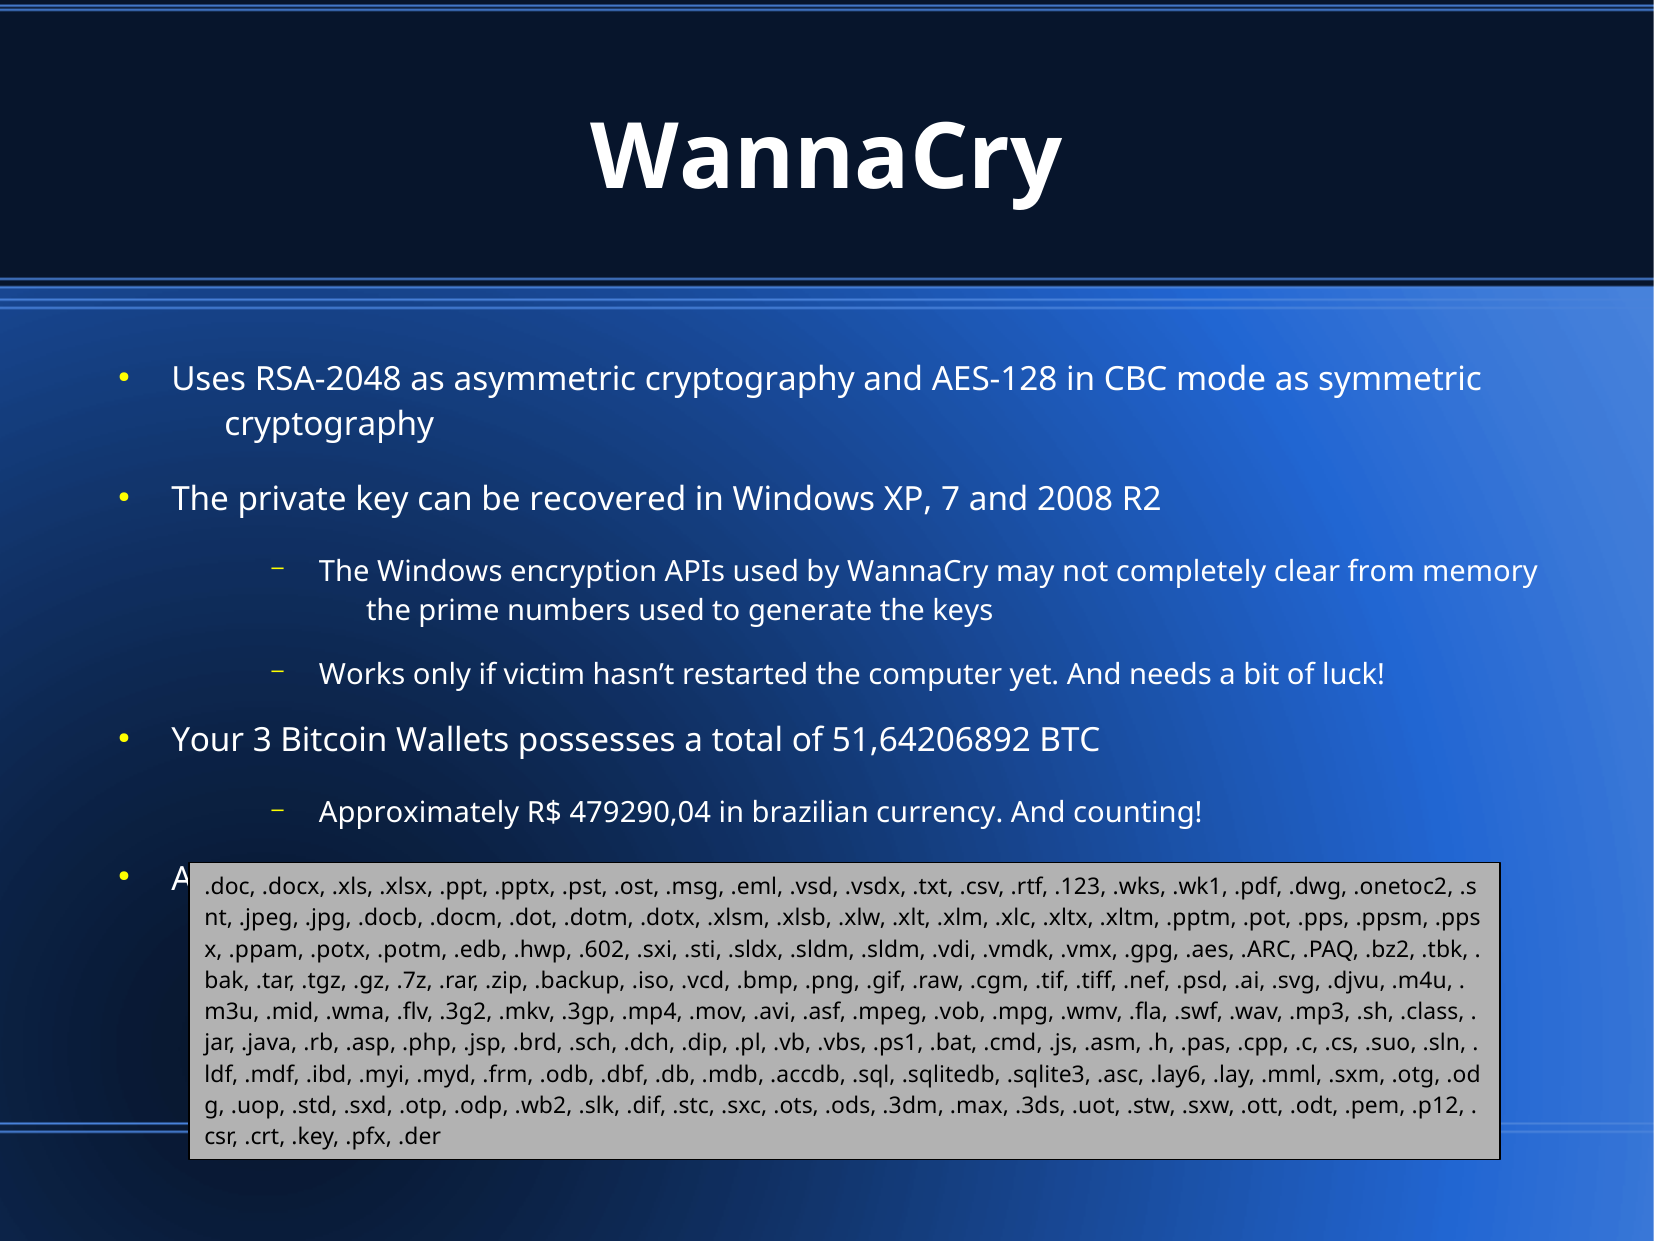

# WannaCry
Uses RSA-2048 as asymmetric cryptography and AES-128 in CBC mode as symmetric cryptography
The private key can be recovered in Windows XP, 7 and 2008 R2
The Windows encryption APIs used by WannaCry may not completely clear from memory the prime numbers used to generate the keys
Works only if victim hasn’t restarted the computer yet. And needs a bit of luck!
Your 3 Bitcoin Wallets possesses a total of 51,64206892 BTC
Approximately R$ 479290,04 in brazilian currency. And counting!
AES encryption affects these extensions:
.doc, .docx, .xls, .xlsx, .ppt, .pptx, .pst, .ost, .msg, .eml, .vsd, .vsdx, .txt, .csv, .rtf, .123, .wks, .wk1, .pdf, .dwg, .onetoc2, .snt, .jpeg, .jpg, .docb, .docm, .dot, .dotm, .dotx, .xlsm, .xlsb, .xlw, .xlt, .xlm, .xlc, .xltx, .xltm, .pptm, .pot, .pps, .ppsm, .ppsx, .ppam, .potx, .potm, .edb, .hwp, .602, .sxi, .sti, .sldx, .sldm, .sldm, .vdi, .vmdk, .vmx, .gpg, .aes, .ARC, .PAQ, .bz2, .tbk, .bak, .tar, .tgz, .gz, .7z, .rar, .zip, .backup, .iso, .vcd, .bmp, .png, .gif, .raw, .cgm, .tif, .tiff, .nef, .psd, .ai, .svg, .djvu, .m4u, .m3u, .mid, .wma, .flv, .3g2, .mkv, .3gp, .mp4, .mov, .avi, .asf, .mpeg, .vob, .mpg, .wmv, .fla, .swf, .wav, .mp3, .sh, .class, .jar, .java, .rb, .asp, .php, .jsp, .brd, .sch, .dch, .dip, .pl, .vb, .vbs, .ps1, .bat, .cmd, .js, .asm, .h, .pas, .cpp, .c, .cs, .suo, .sln, .ldf, .mdf, .ibd, .myi, .myd, .frm, .odb, .dbf, .db, .mdb, .accdb, .sql, .sqlitedb, .sqlite3, .asc, .lay6, .lay, .mml, .sxm, .otg, .odg, .uop, .std, .sxd, .otp, .odp, .wb2, .slk, .dif, .stc, .sxc, .ots, .ods, .3dm, .max, .3ds, .uot, .stw, .sxw, .ott, .odt, .pem, .p12, .csr, .crt, .key, .pfx, .der